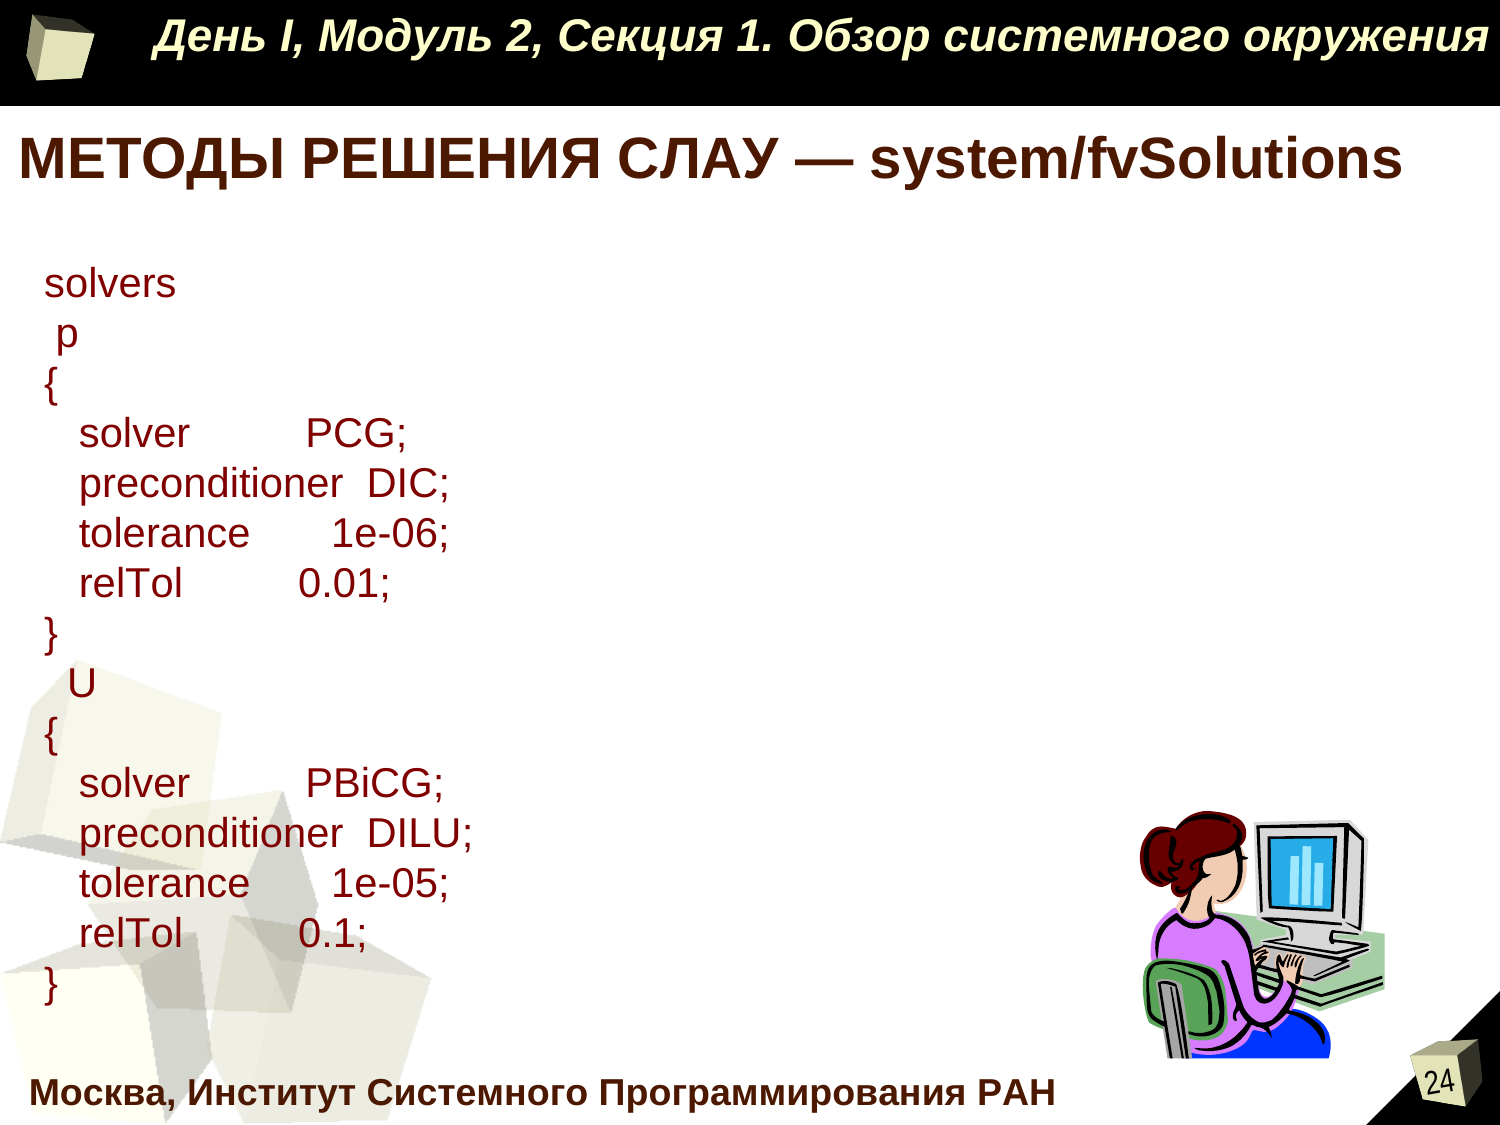

МЕТОДЫ РЕШЕНИЯ СЛАУ — system/fvSolutions
solvers
 p
{
 solver PCG;
 preconditioner DIC;
 tolerance 1e-06;
 relTol 0.01;
}
 U
{
 solver PBiCG;
 preconditioner DILU;
 tolerance 1e-05;
 relTol 0.1;
}